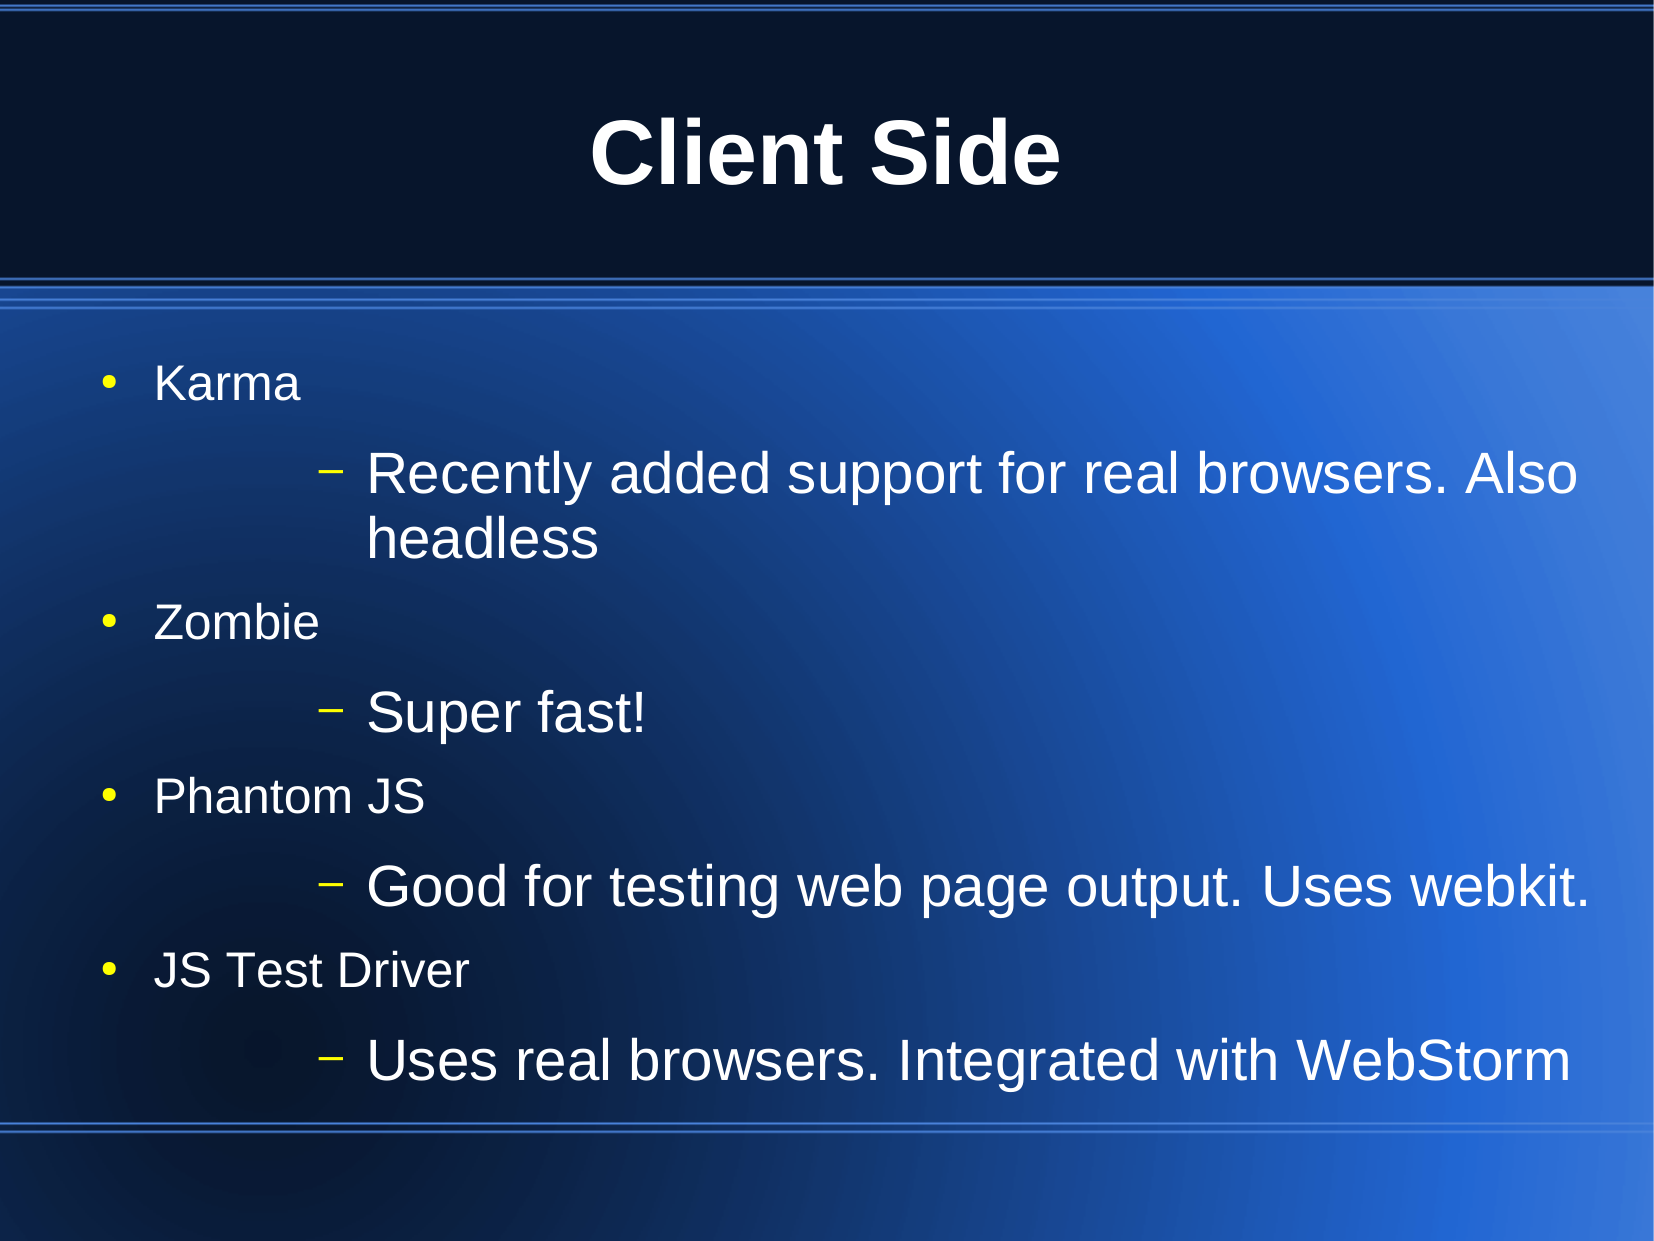

# Client Side
Karma
Recently added support for real browsers. Also headless
Zombie
Super fast!
Phantom JS
Good for testing web page output. Uses webkit.
JS Test Driver
Uses real browsers. Integrated with WebStorm